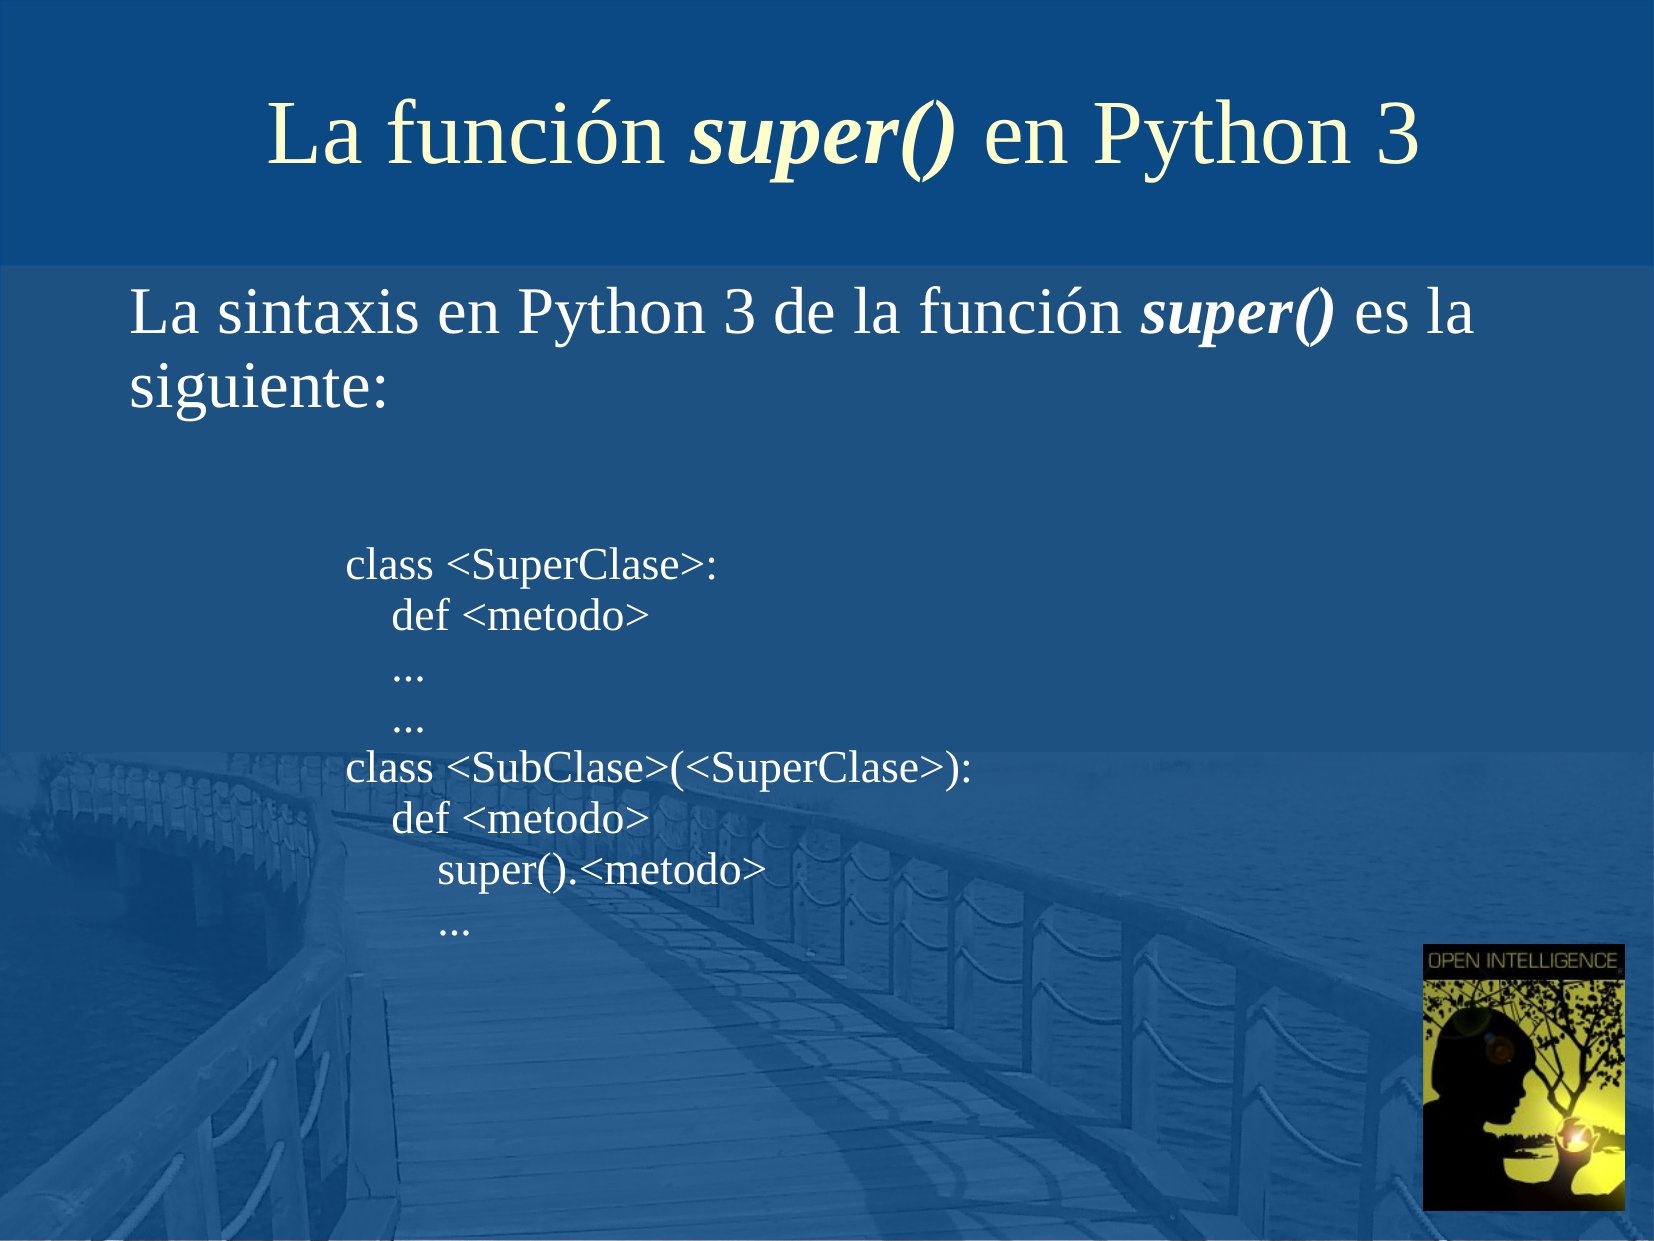

# La función super() en Python 3
La sintaxis en Python 3 de la función super() es la siguiente:
class <SuperClase>:
 def <metodo>
 ...
 ...
class <SubClase>(<SuperClase>):
 def <metodo>
 super().<metodo>
 ...